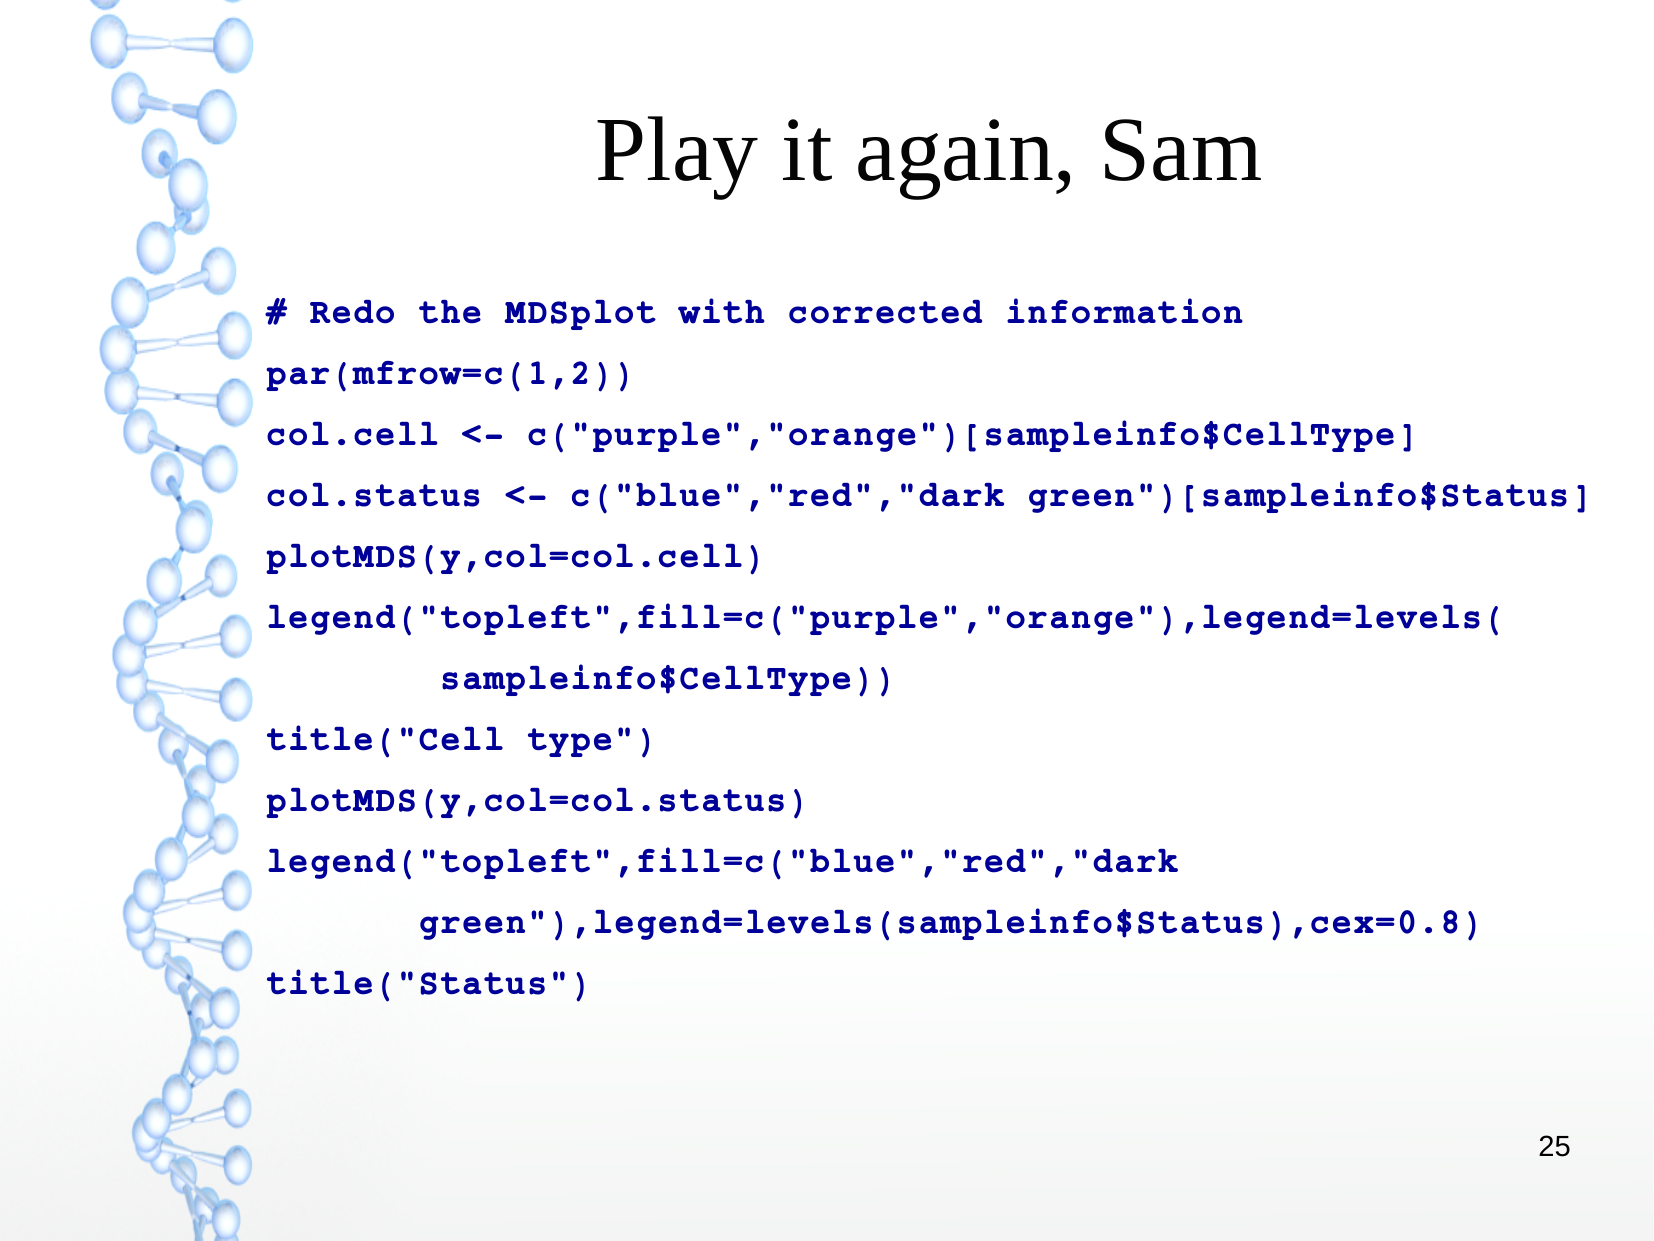

# Play it again, Sam
# Redo the MDSplot with corrected information
par(mfrow=c(1,2))
col.cell <- c("purple","orange")[sampleinfo$CellType]
col.status <- c("blue","red","dark green")[sampleinfo$Status]
plotMDS(y,col=col.cell)
legend("topleft",fill=c("purple","orange"),legend=levels(
 sampleinfo$CellType))
title("Cell type")
plotMDS(y,col=col.status)
legend("topleft",fill=c("blue","red","dark
 green"),legend=levels(sampleinfo$Status),cex=0.8)
title("Status")
25